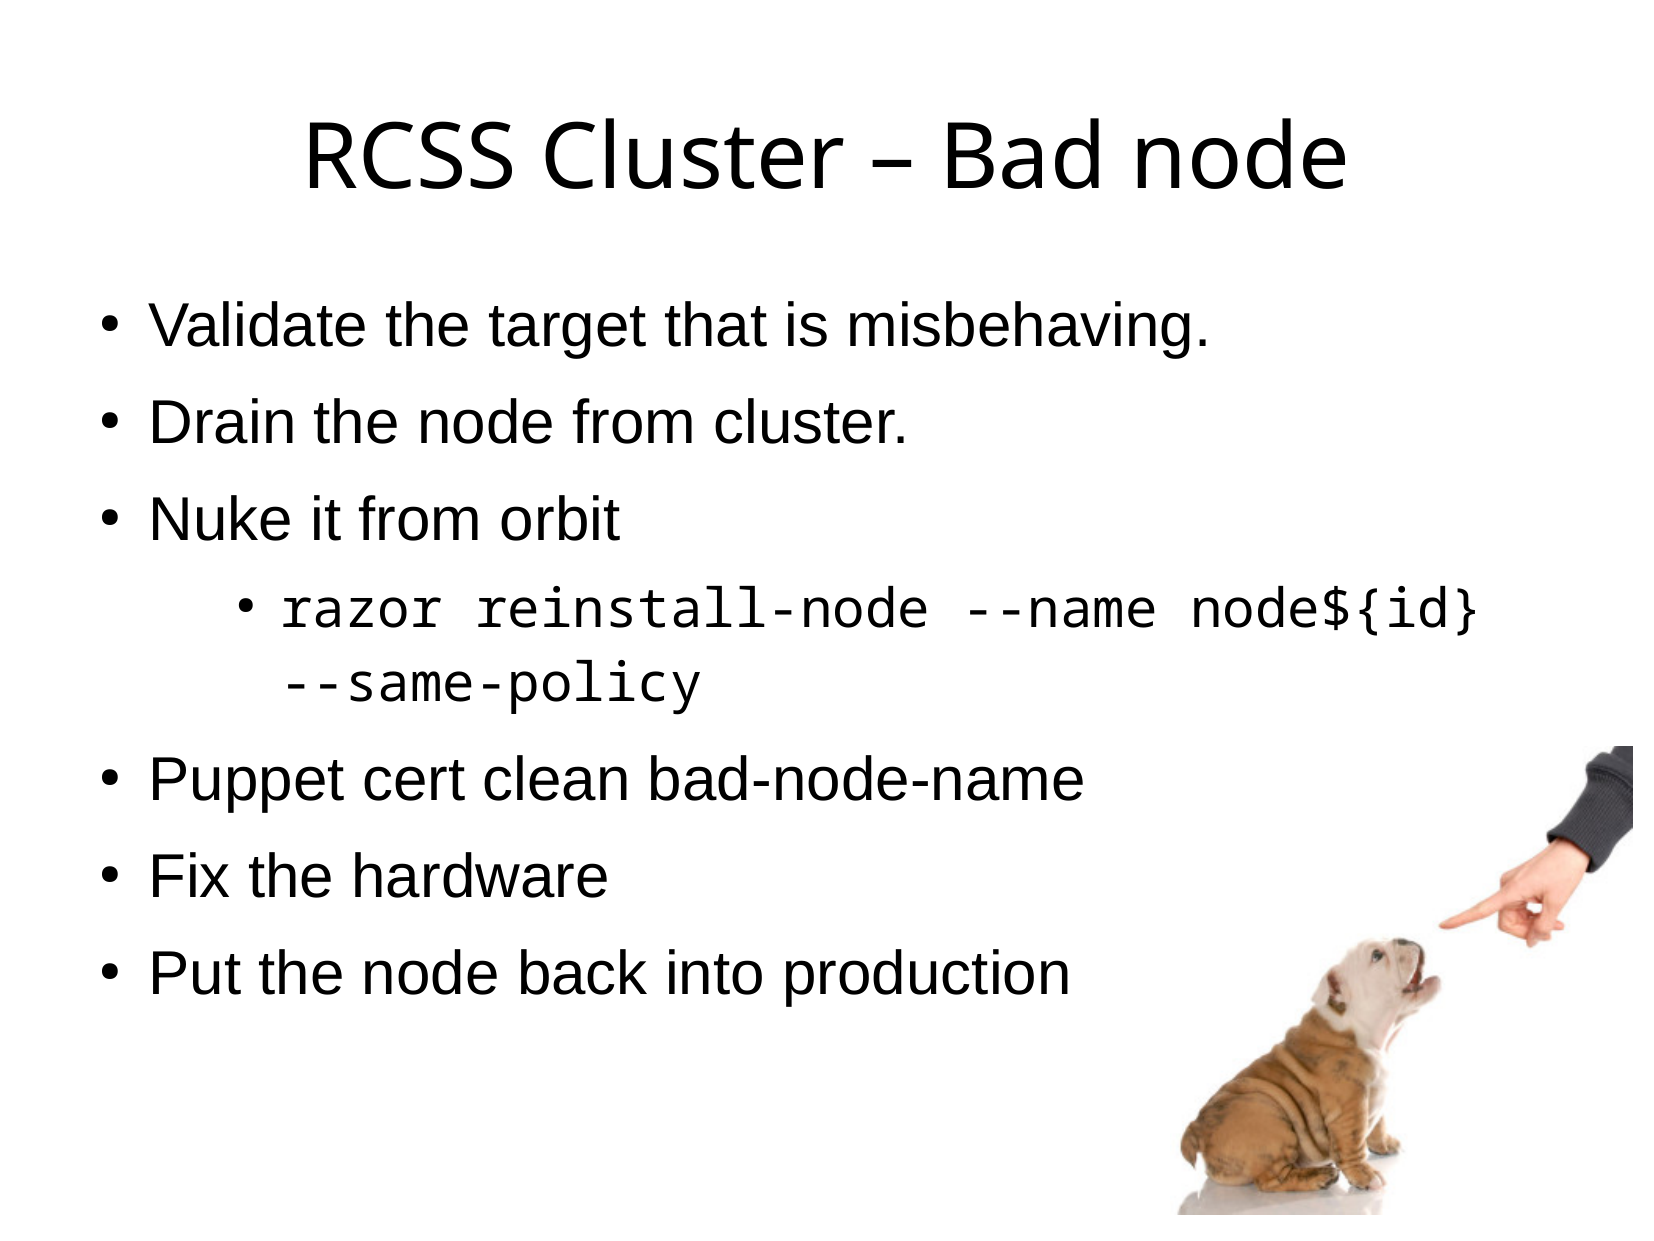

# RCSS Cluster – Bad node
Validate the target that is misbehaving.
Drain the node from cluster.
Nuke it from orbit
razor reinstall-node --name node${id} --same-policy
Puppet cert clean bad-node-name
Fix the hardware
Put the node back into production